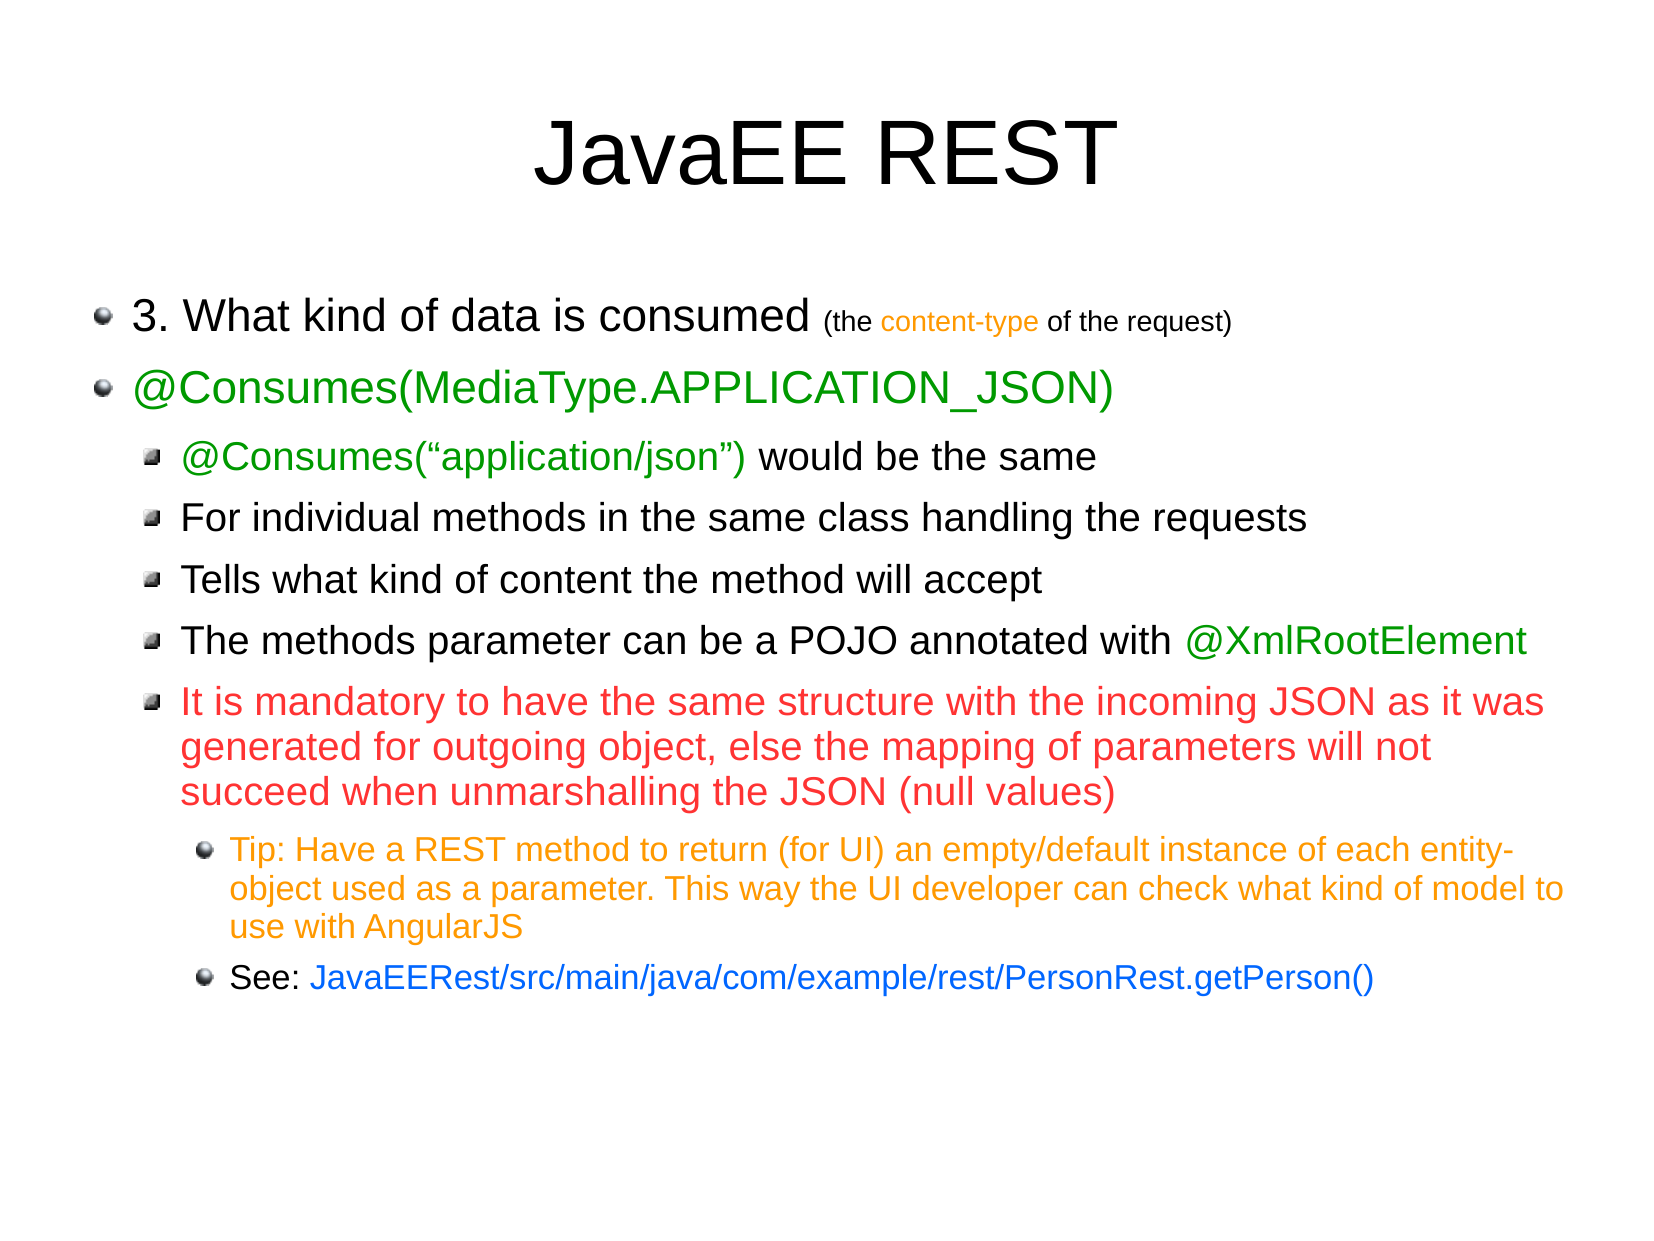

# JavaEE REST
3. What kind of data is consumed (the content-type of the request)
@Consumes(MediaType.APPLICATION_JSON)
@Consumes(“application/json”) would be the same
For individual methods in the same class handling the requests
Tells what kind of content the method will accept
The methods parameter can be a POJO annotated with @XmlRootElement
It is mandatory to have the same structure with the incoming JSON as it was generated for outgoing object, else the mapping of parameters will not succeed when unmarshalling the JSON (null values)
Tip: Have a REST method to return (for UI) an empty/default instance of each entity-object used as a parameter. This way the UI developer can check what kind of model to use with AngularJS
See: JavaEERest/src/main/java/com/example/rest/PersonRest.getPerson()